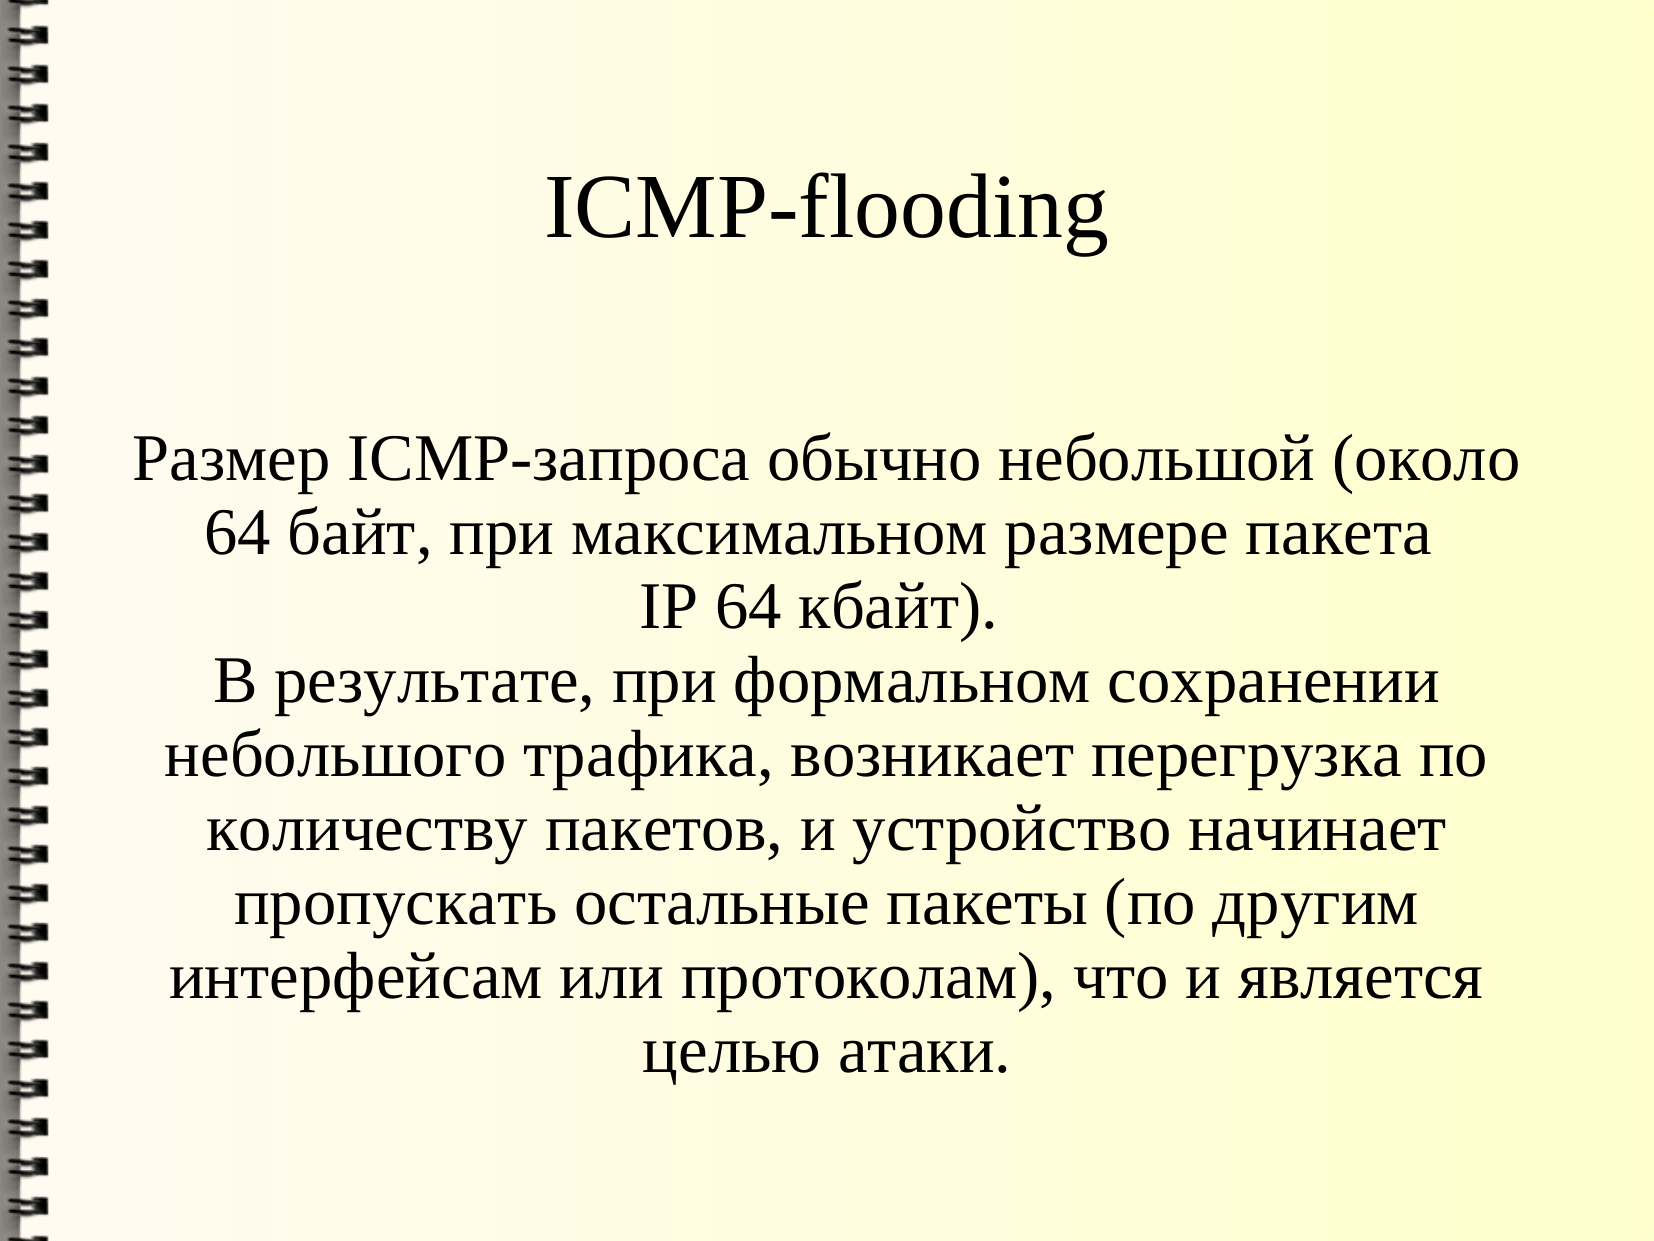

ICMP-flooding
# Размер ICMP-запроса обычно небольшой (около 64 байт, при максимальном размере пакета
IP 64 кбайт).
В результате, при формальном сохранении небольшого трафика, возникает перегрузка по количеству пакетов, и устройство начинает пропускать остальные пакеты (по другим интерфейсам или протоколам), что и является целью атаки.